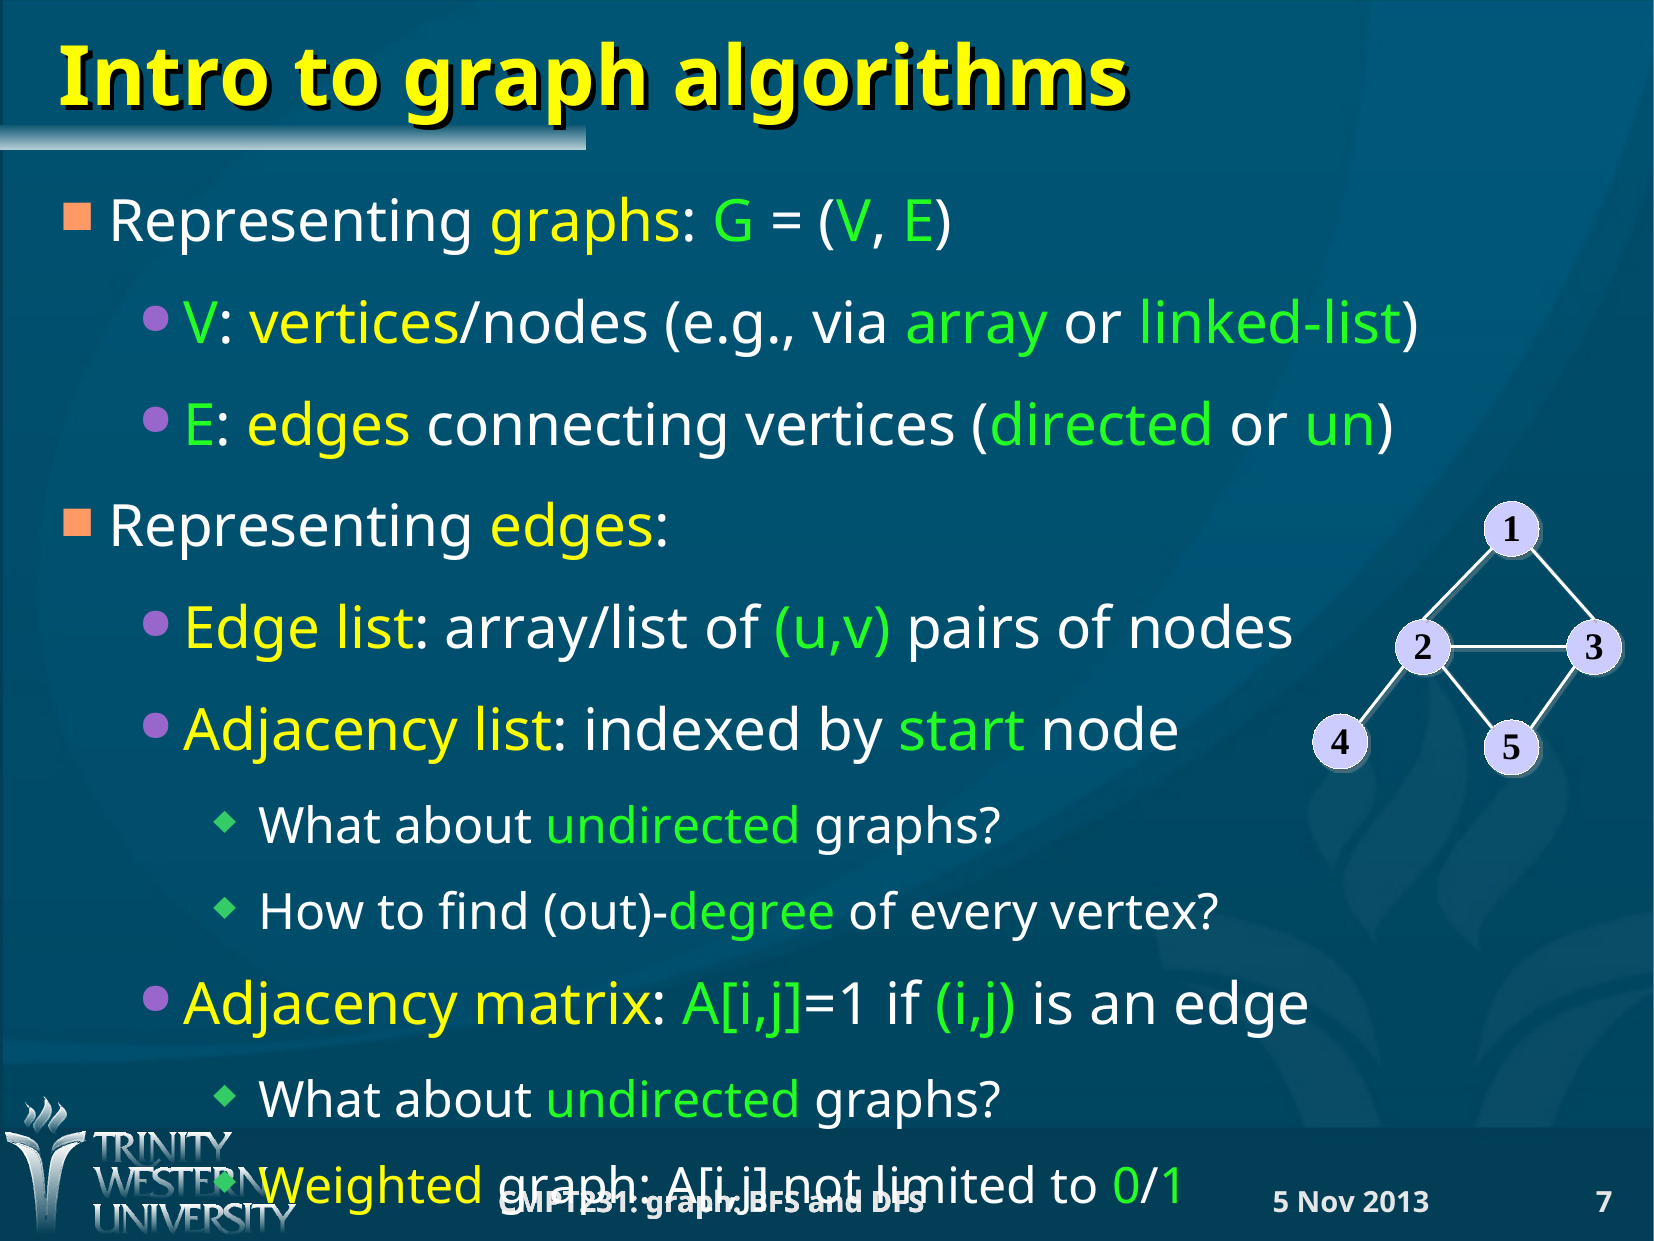

# Intro to graph algorithms
Representing graphs: G = (V, E)
V: vertices/nodes (e.g., via array or linked-list)
E: edges connecting vertices (directed or un)
Representing edges:
Edge list: array/list of (u,v) pairs of nodes
Adjacency list: indexed by start node
What about undirected graphs?
How to find (out)-degree of every vertex?
Adjacency matrix: A[i,j]=1 if (i,j) is an edge
What about undirected graphs?
Weighted graph: A[i,j] not limited to 0/1
1
2
3
4
5
CMPT231: graph: BFS and DFS
5 Nov 2013
7